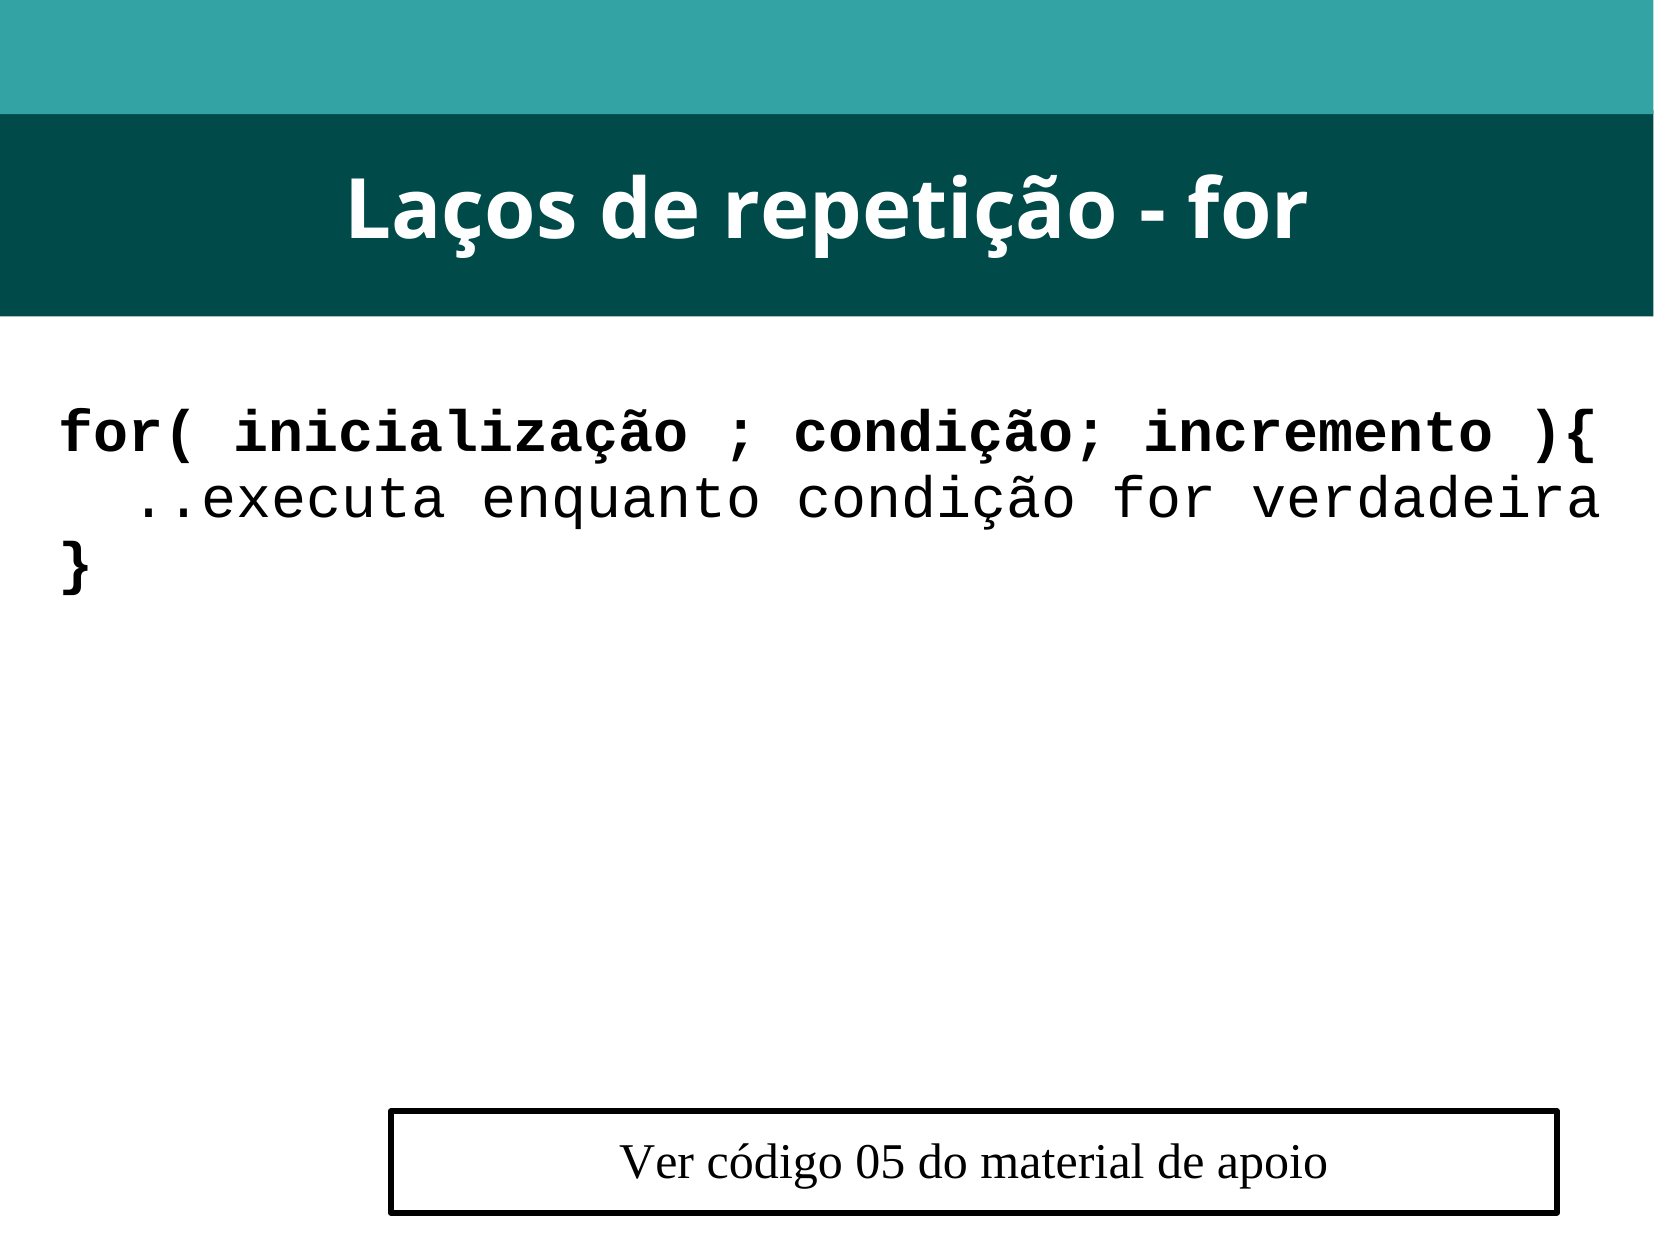

# Laços de repetição - for
for( inicialização ; condição; incremento ){
	..executa enquanto condição for verdadeira
}
Ver código 05 do material de apoio